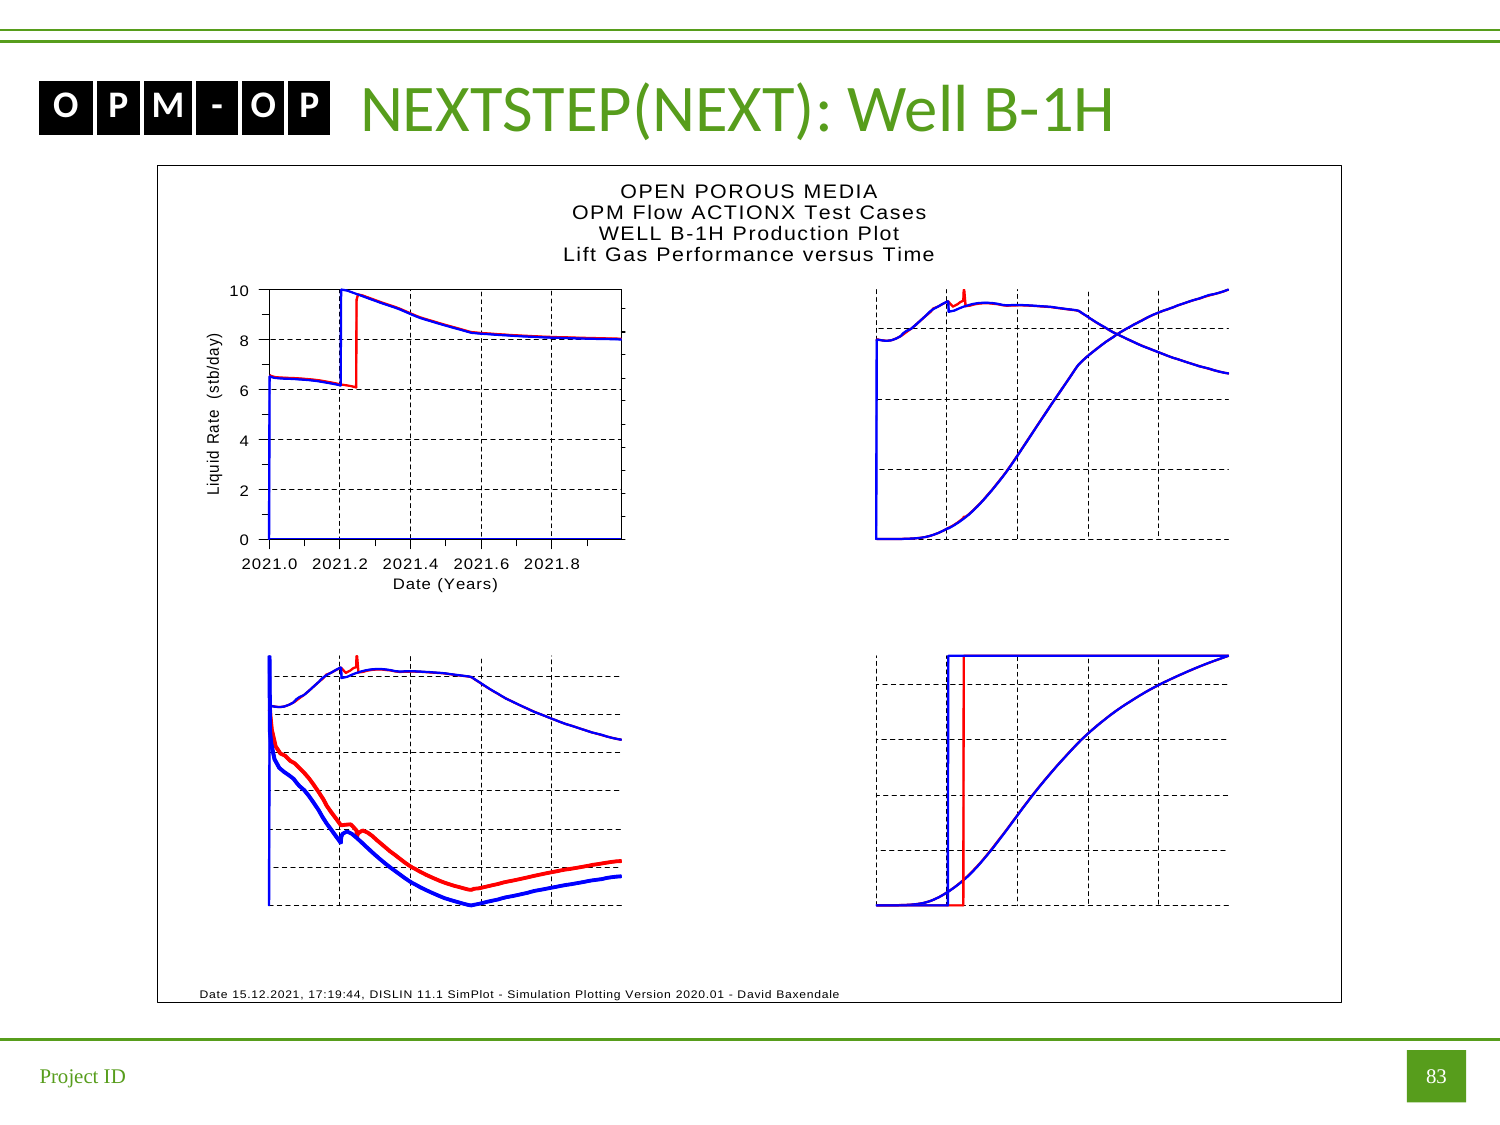

# NEXTSTEP(NEXT): well B-1H
Project ID
83